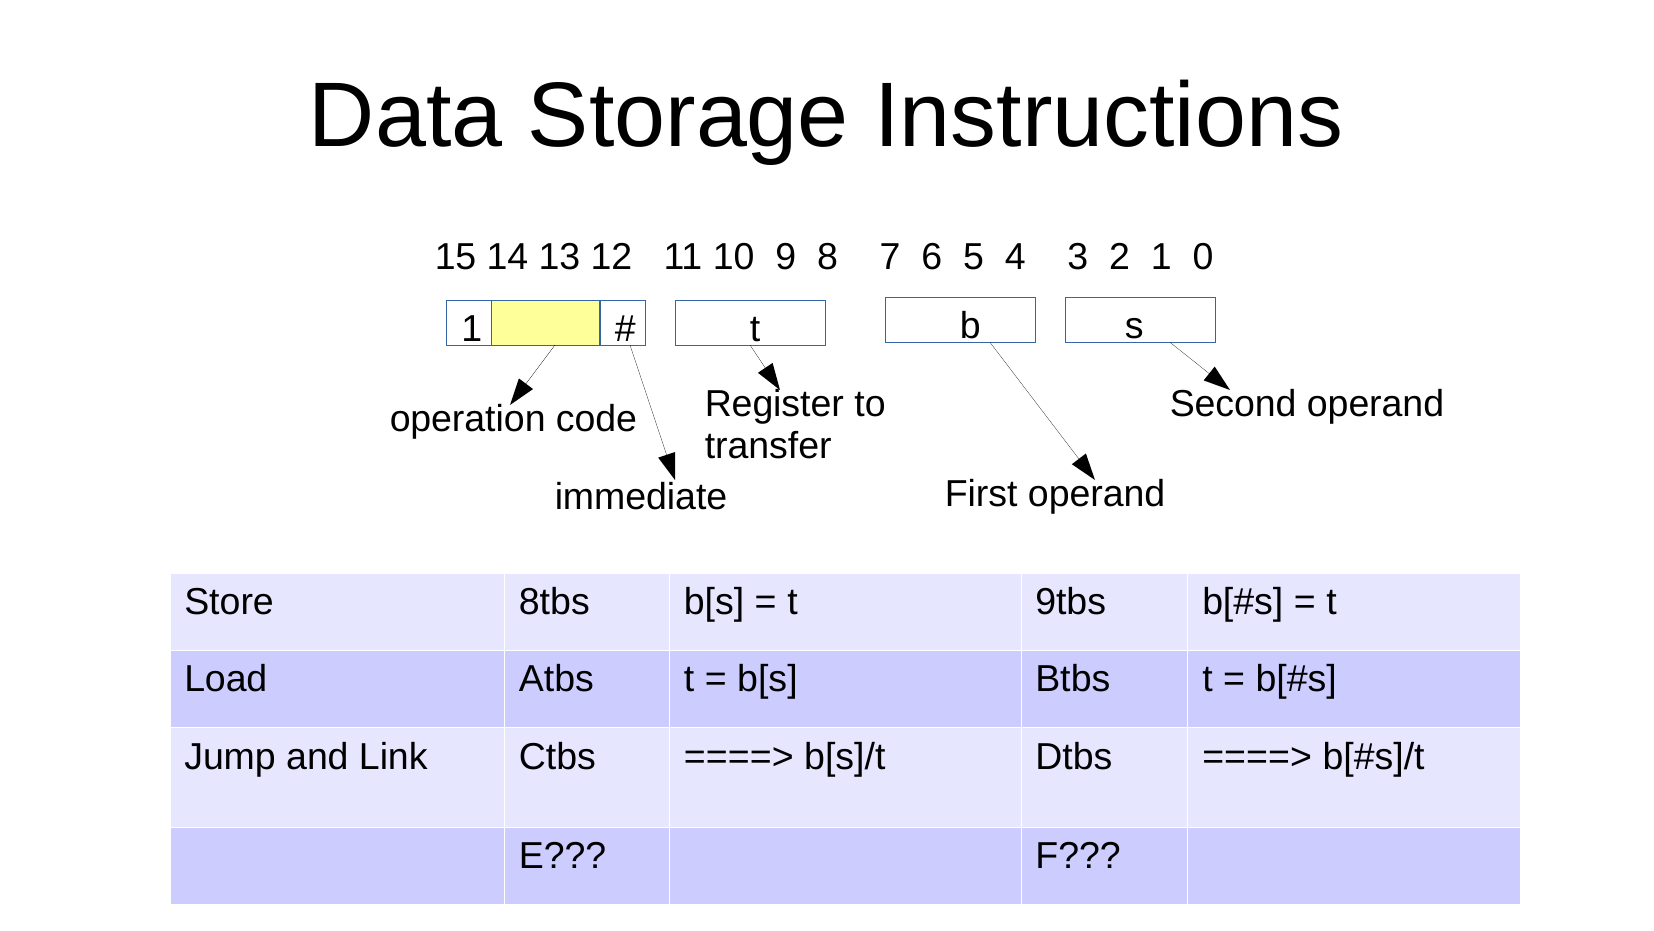

# Data Storage Instructions
15 14 13 12 11 10 9 8 7 6 5 4 3 2 1 0
b
s
1
#
t
Register to transfer
Second operand
operation code
First operand
immediate
| Store | 8tbs | b[s] = t | 9tbs | b[#s] = t |
| --- | --- | --- | --- | --- |
| Load | Atbs | t = b[s] | Btbs | t = b[#s] |
| Jump and Link | Ctbs | ====> b[s]/t | Dtbs | ====> b[#s]/t |
| | E??? | | F??? | |